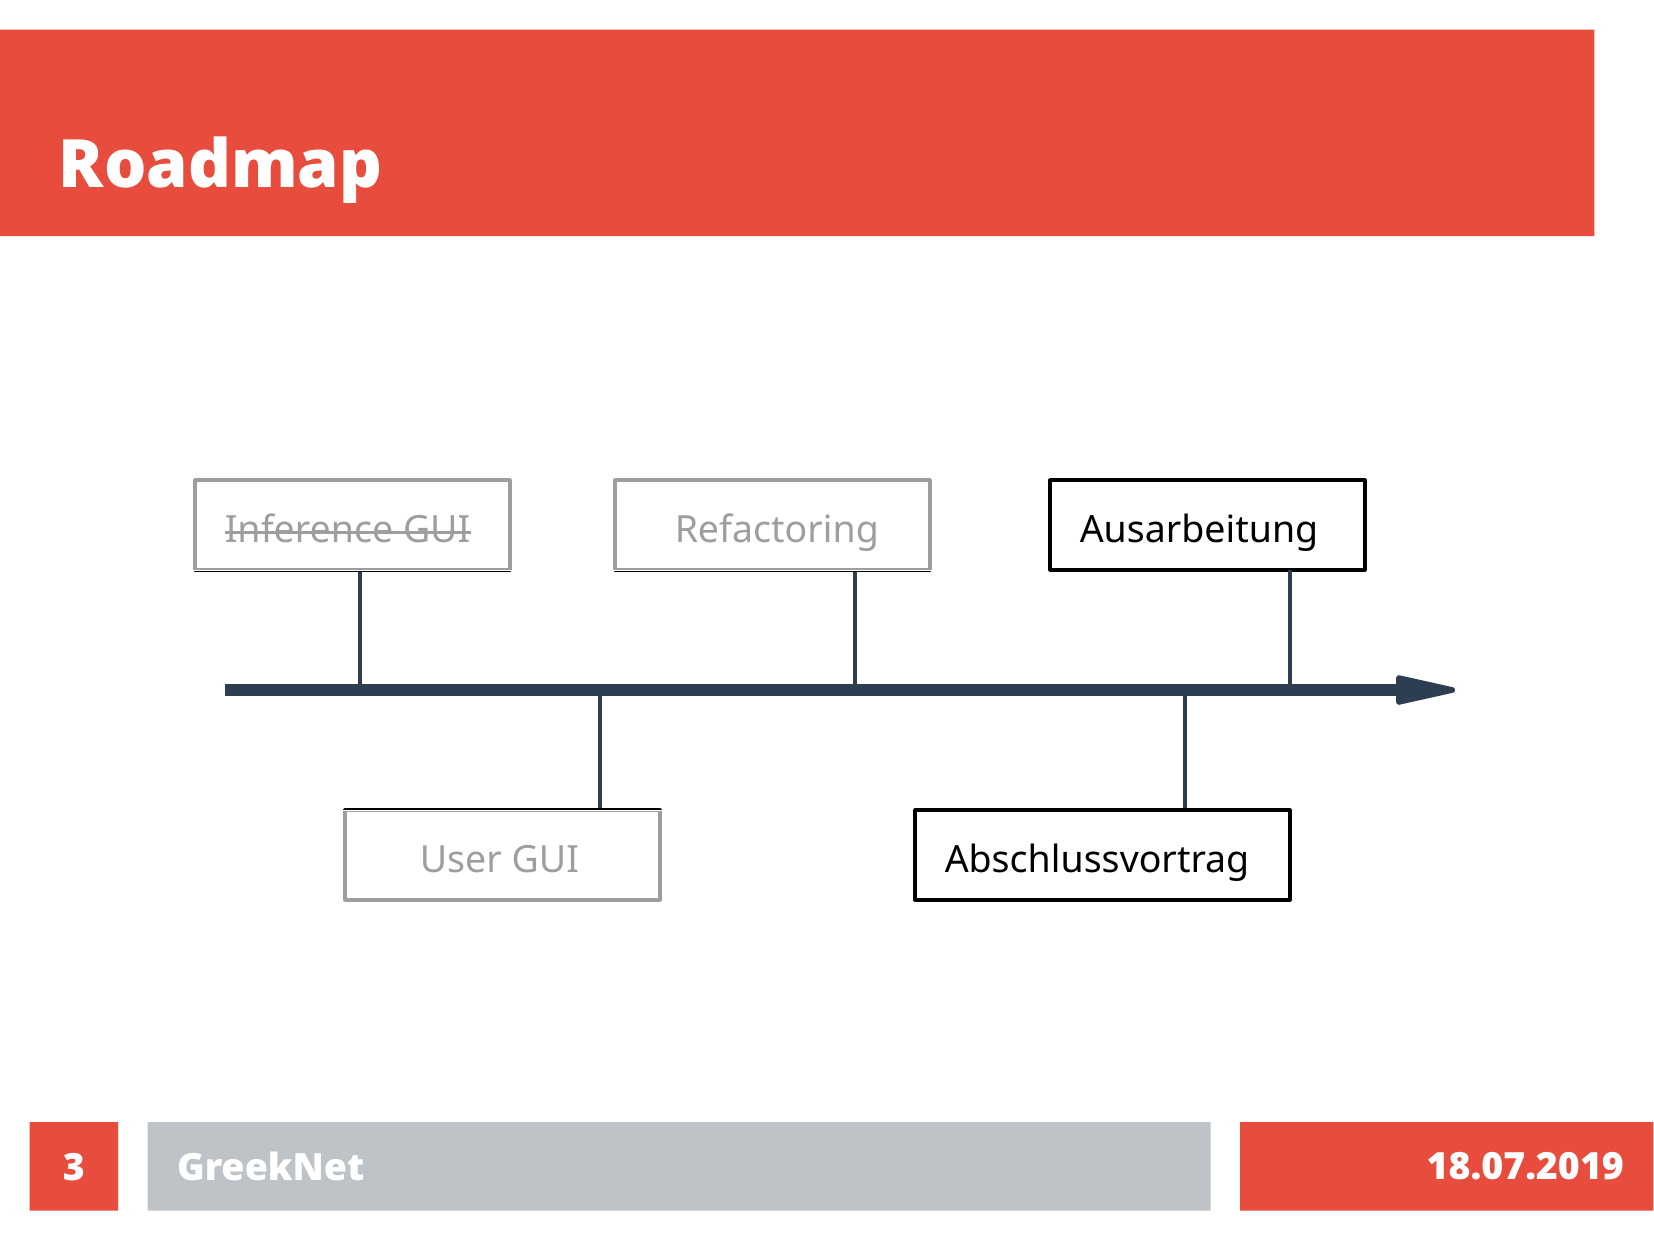

# Roadmap
Inference GUI
Refactoring
Ausarbeitung
User GUI
Abschlussvortrag
3
GreekNet
18.07.2019